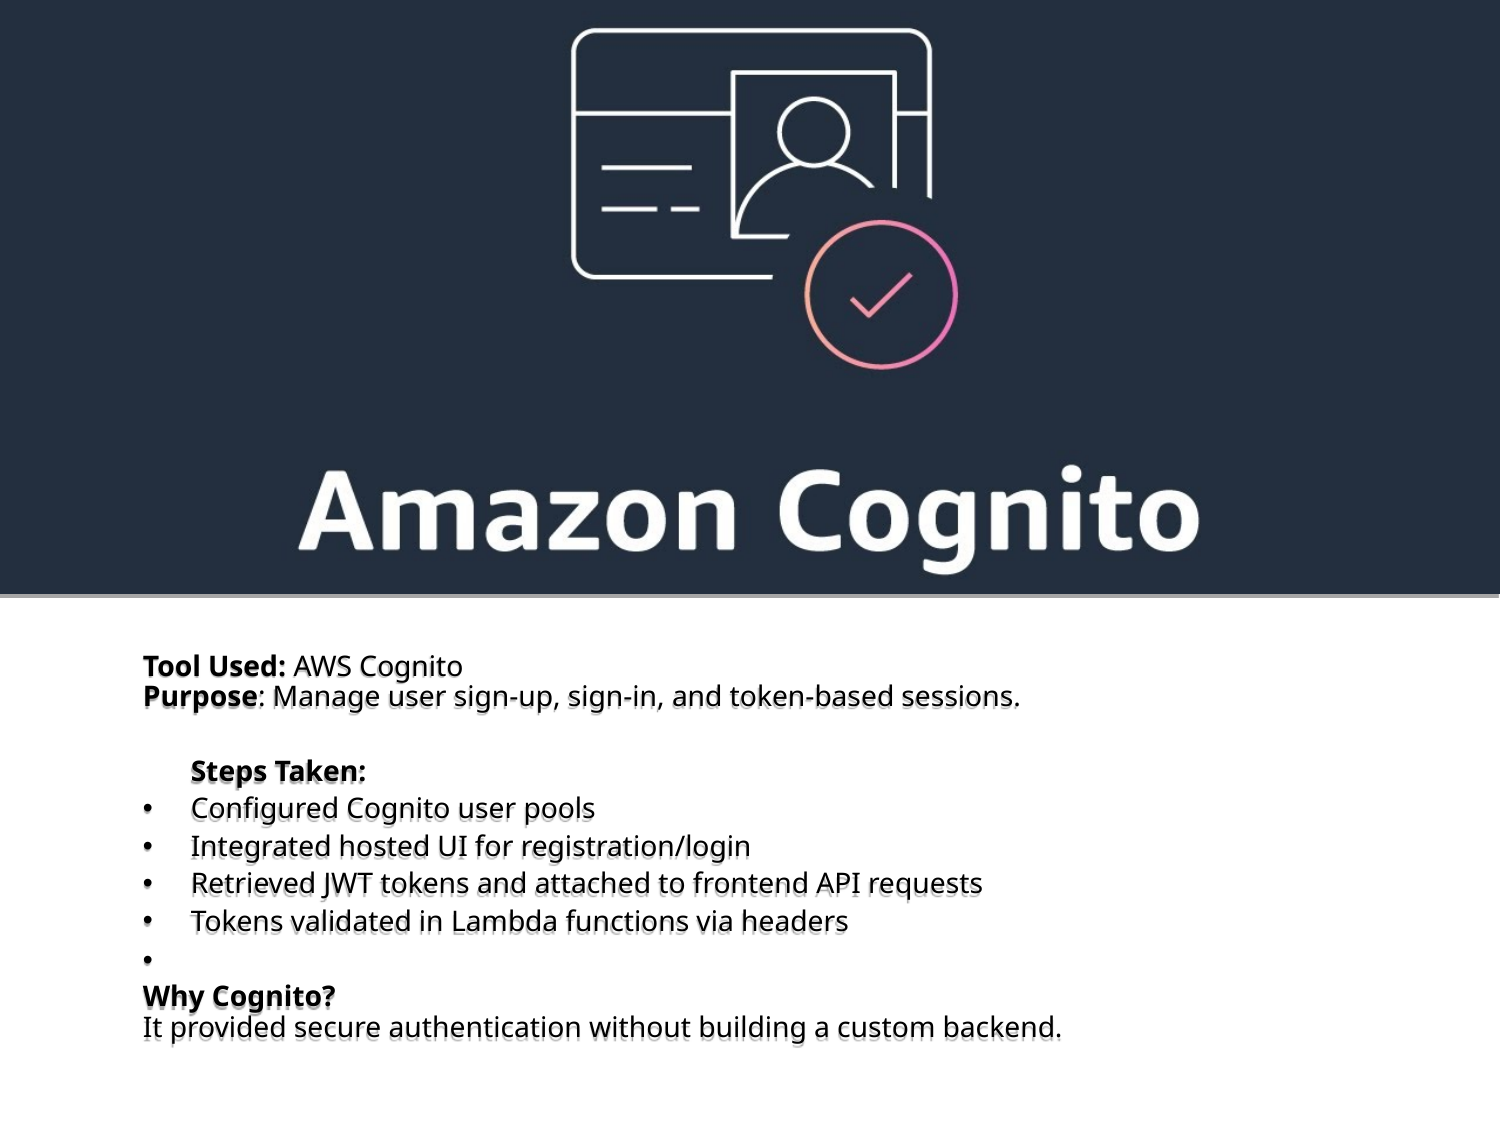

# Tool Used: AWS Cognito Purpose: Manage user sign-up, sign-in, and token-based sessions.
Steps Taken:
Configured Cognito user pools
Integrated hosted UI for registration/login
Retrieved JWT tokens and attached to frontend API requests
Tokens validated in Lambda functions via headers
Why Cognito?
It provided secure authentication without building a custom backend.